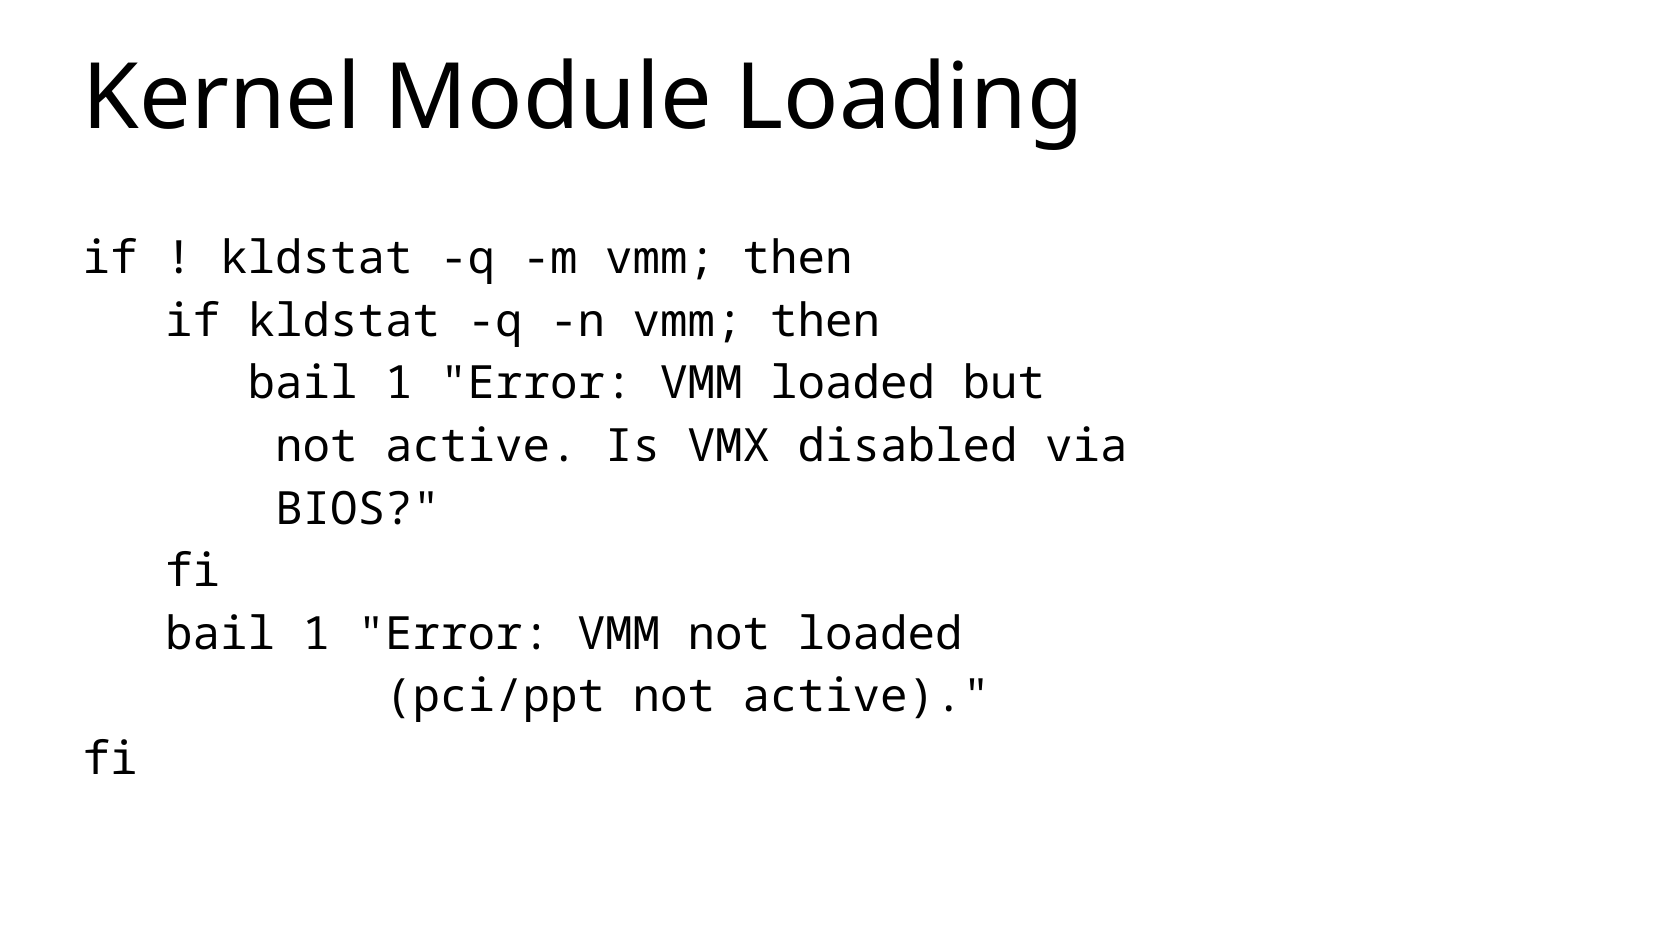

# Kernel Module Loading
if ! kldstat -q -m vmm; then
 if kldstat -q -n vmm; then
 bail 1 "Error: VMM loaded but
 not active. Is VMX disabled via
 BIOS?"
 fi
 bail 1 "Error: VMM not loaded
 (pci/ppt not active)."
fi